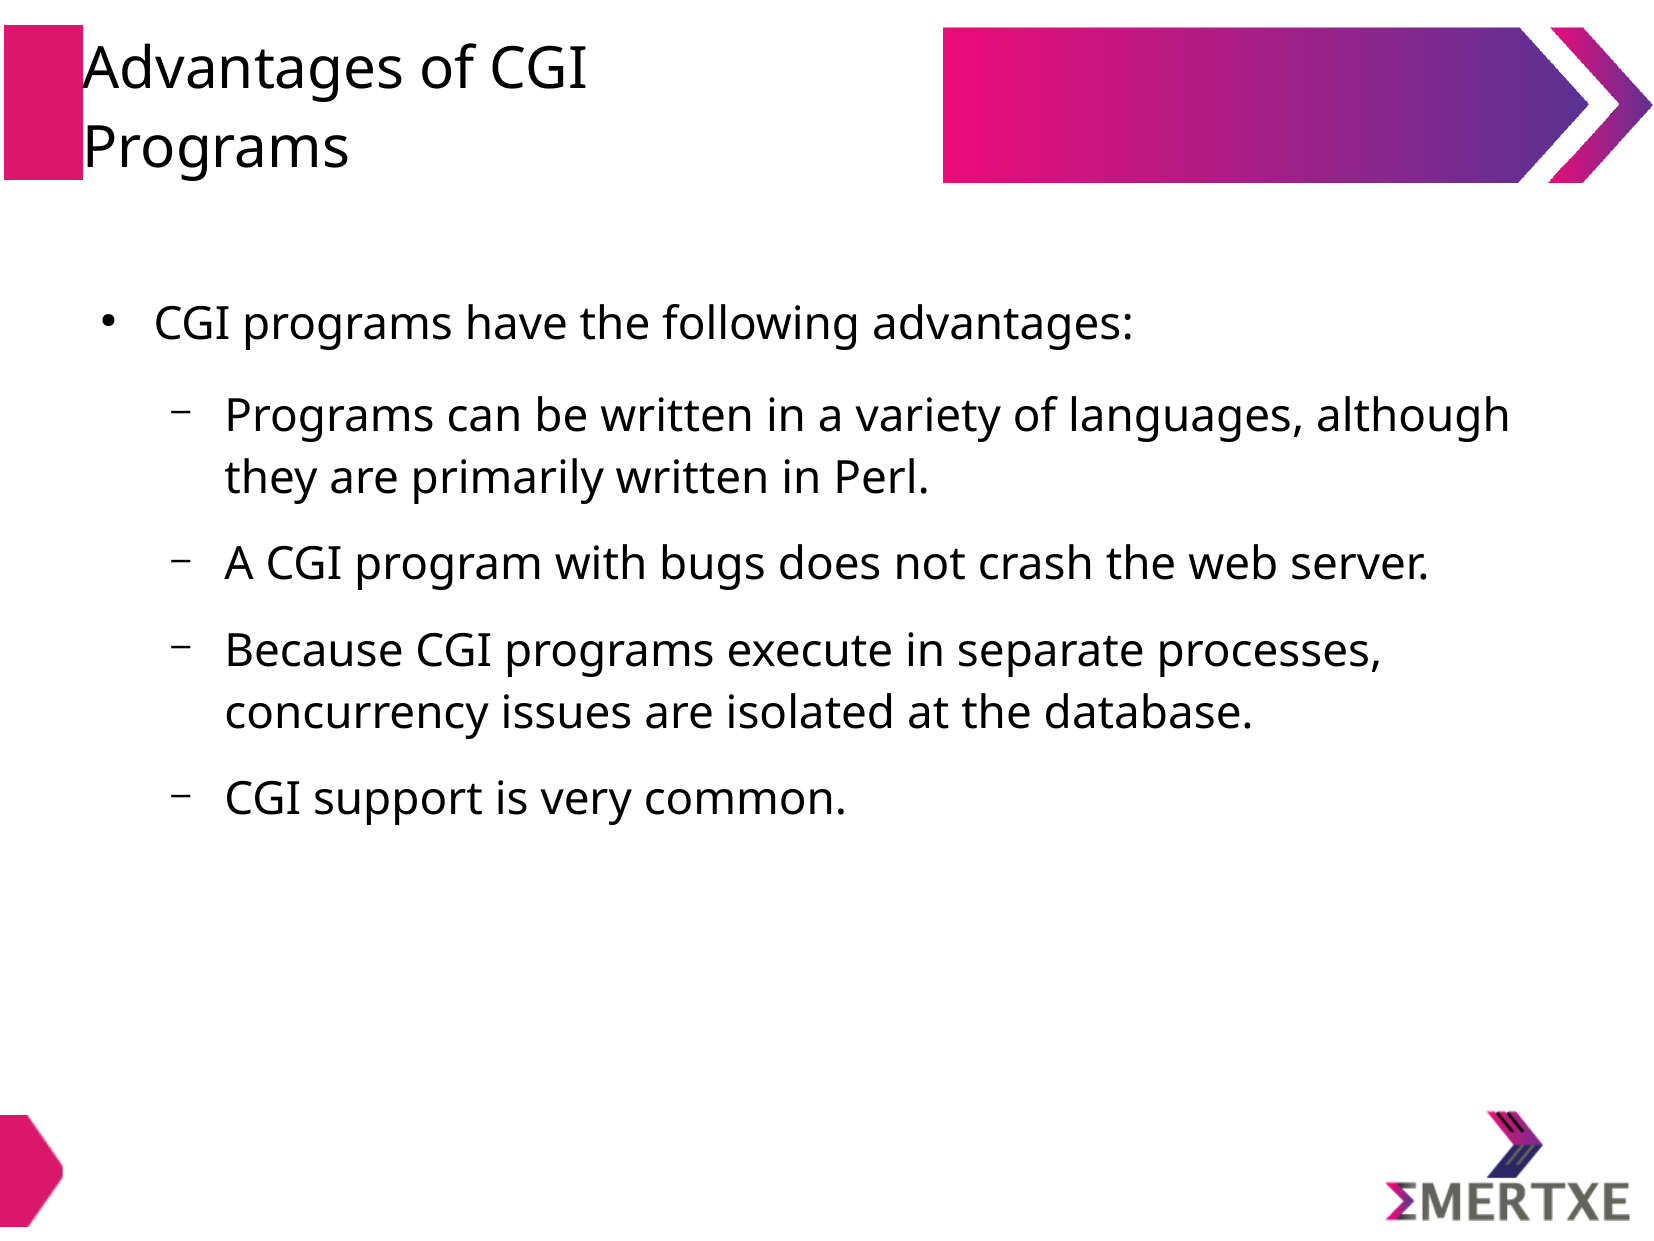

# Advantages of CGI Programs
CGI programs have the following advantages:
Programs can be written in a variety of languages, although they are primarily written in Perl.
A CGI program with bugs does not crash the web server.
Because CGI programs execute in separate processes, concurrency issues are isolated at the database.
CGI support is very common.